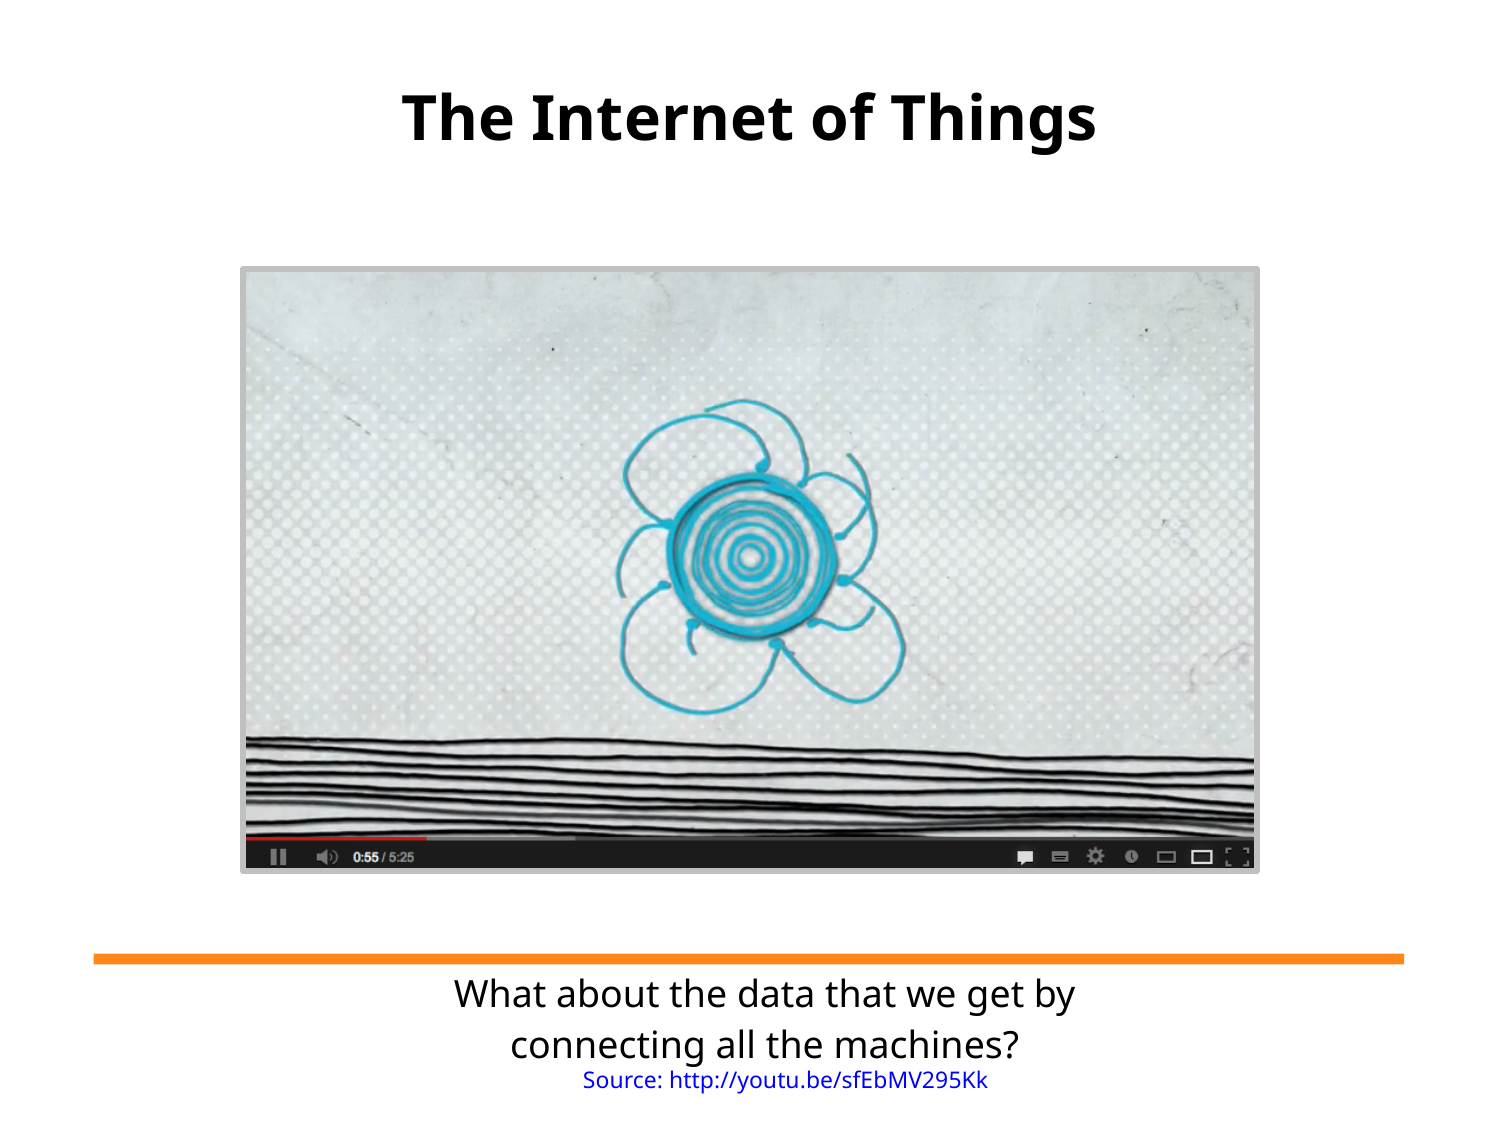

# The Internet of Things
What about the data that we get by connecting all the machines?
Source: http://youtu.be/sfEbMV295Kk